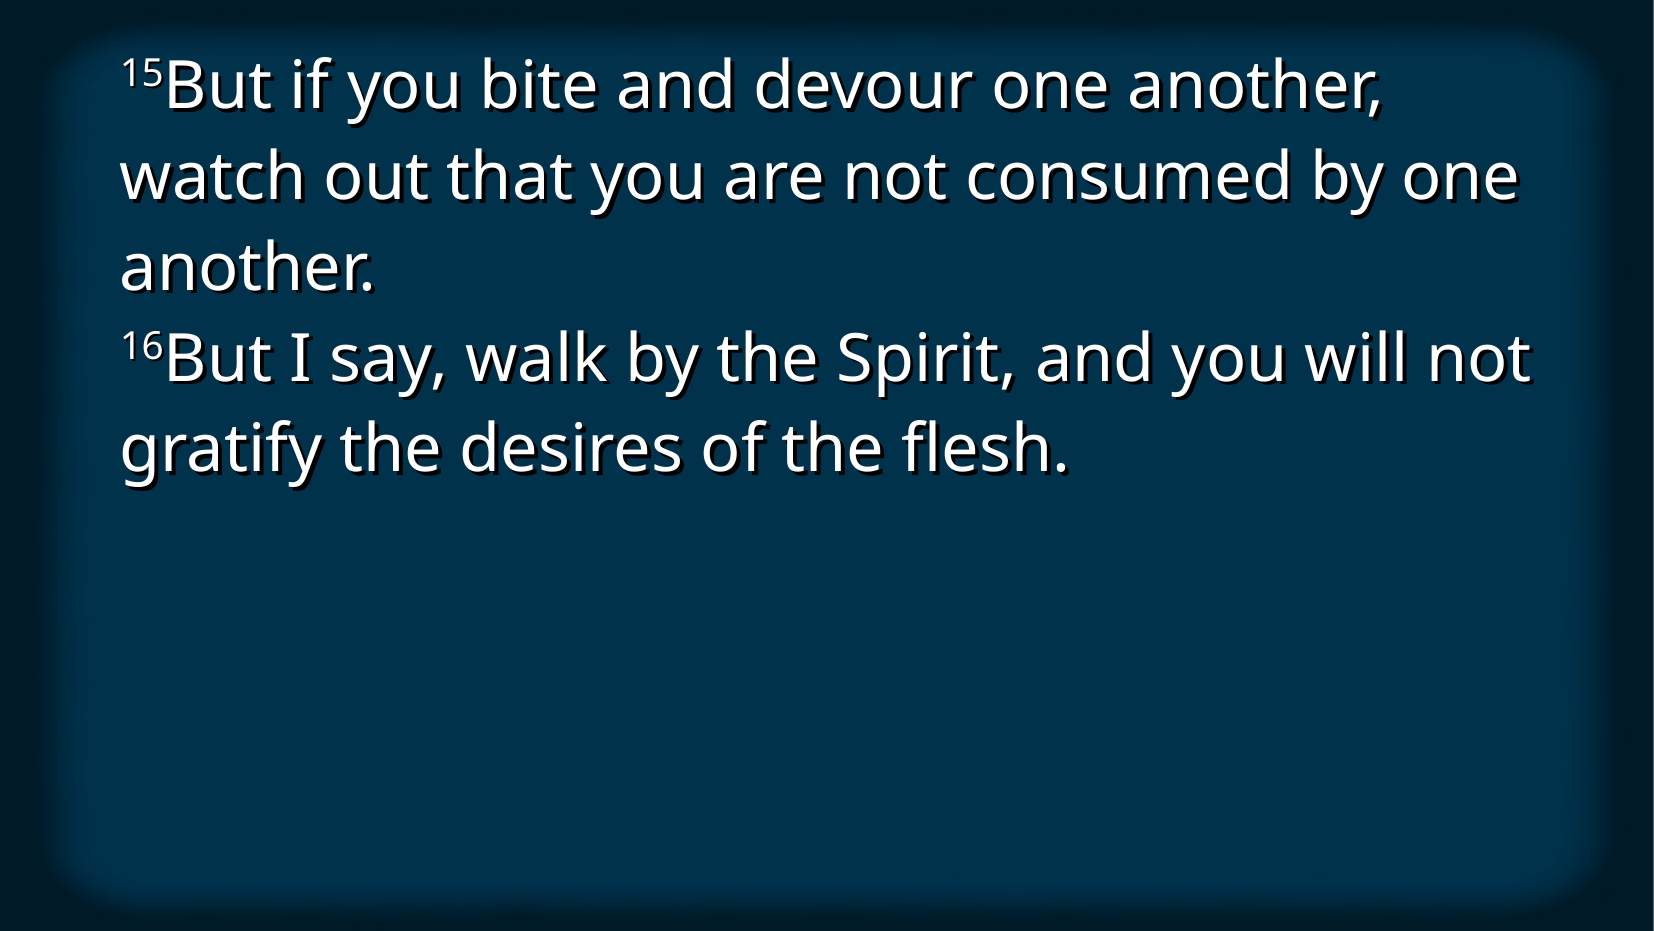

15But if you bite and devour one another, watch out that you are not consumed by one another.
16But I say, walk by the Spirit, and you will not gratify the desires of the flesh.